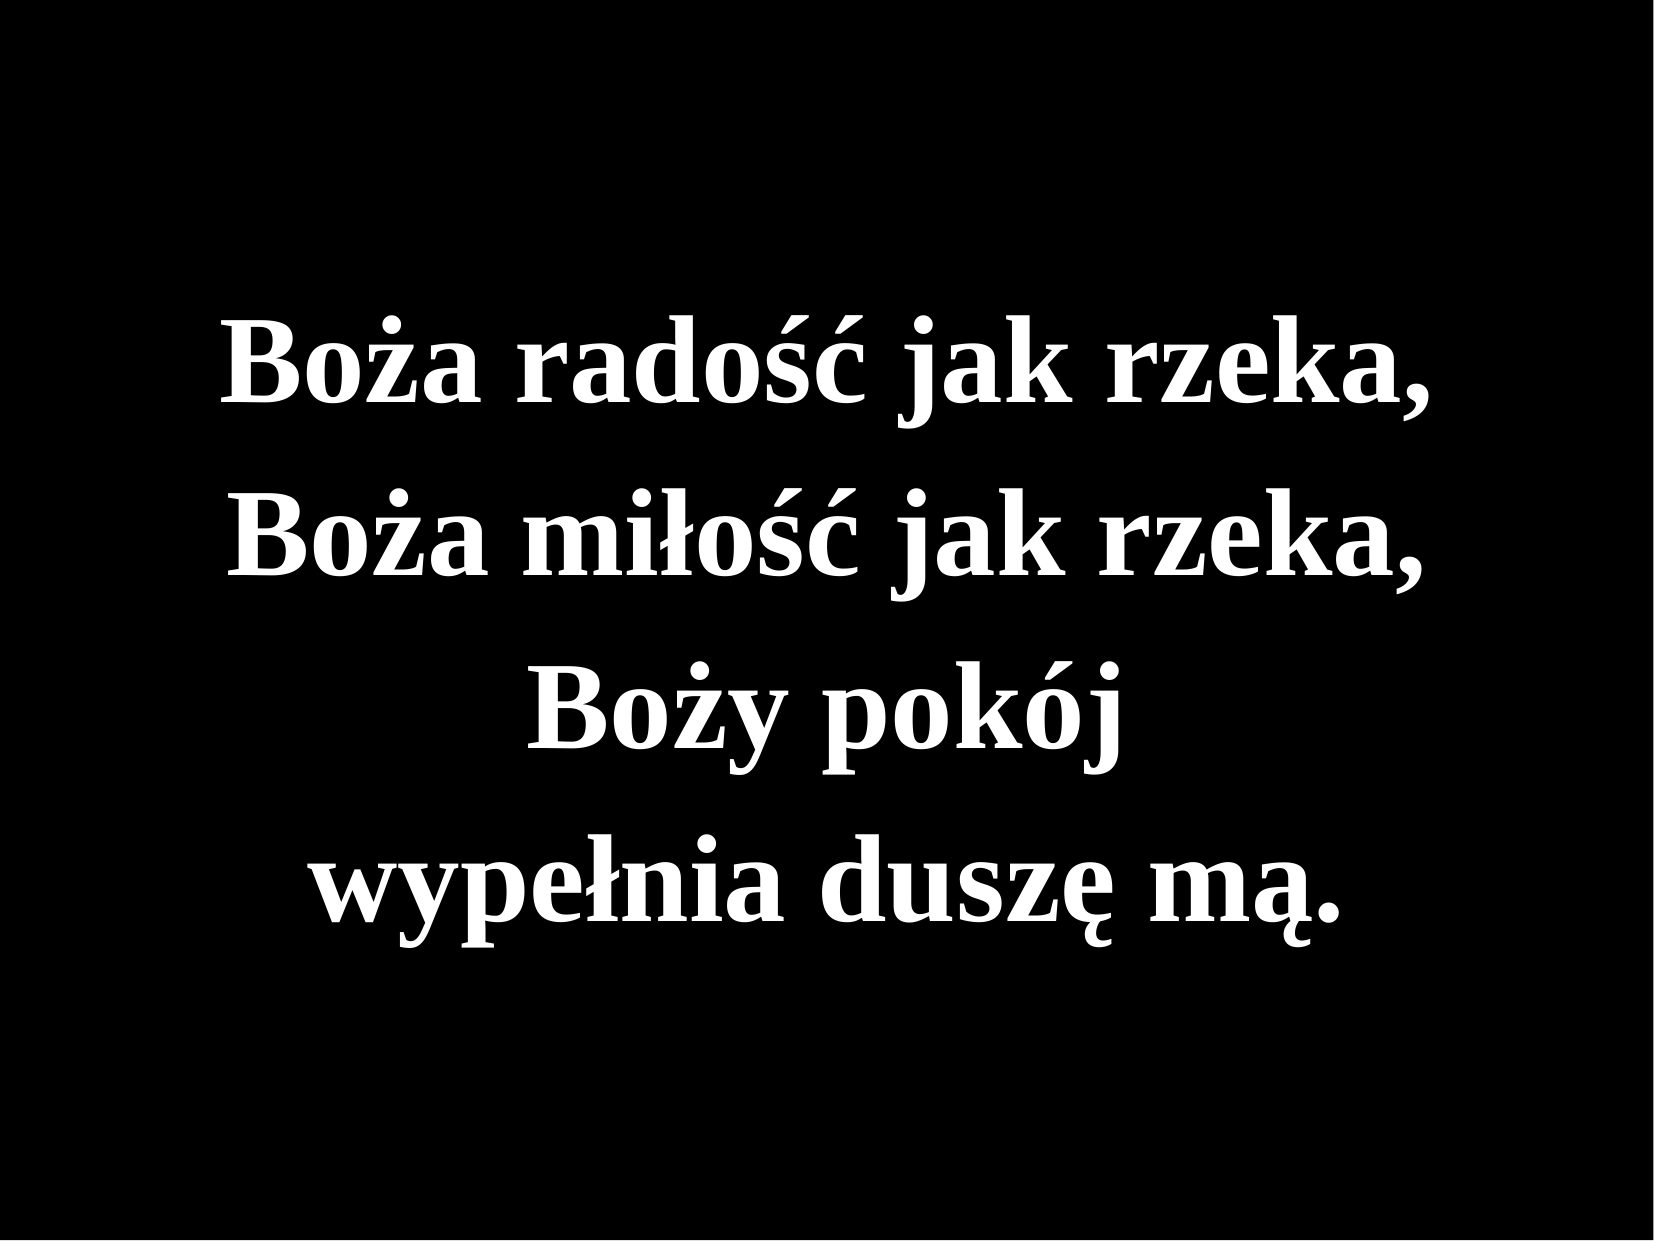

# Boża radość jak rzeka, ppp Boża miłość jak rzeka, ppp Boży pokój ppp wypełnia duszę mą.